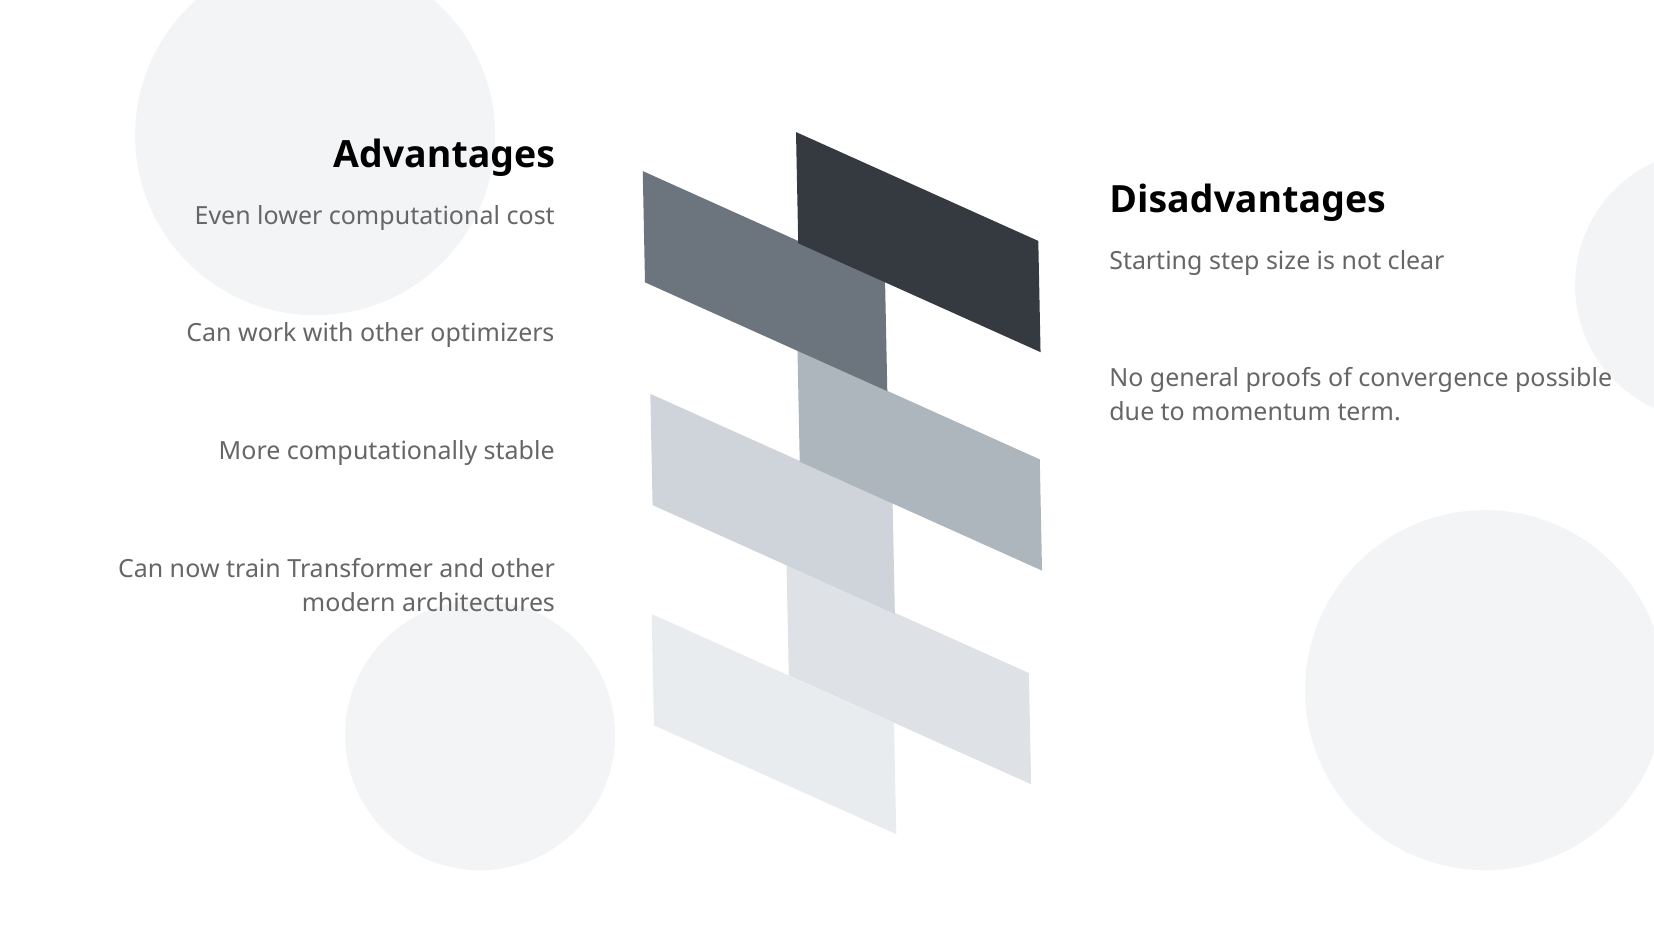

Advantages
Disadvantages
Even lower computational cost
Can work with other optimizers
More computationally stable
Can now train Transformer and other modern architectures
Starting step size is not clear
No general proofs of convergence possible due to momentum term.